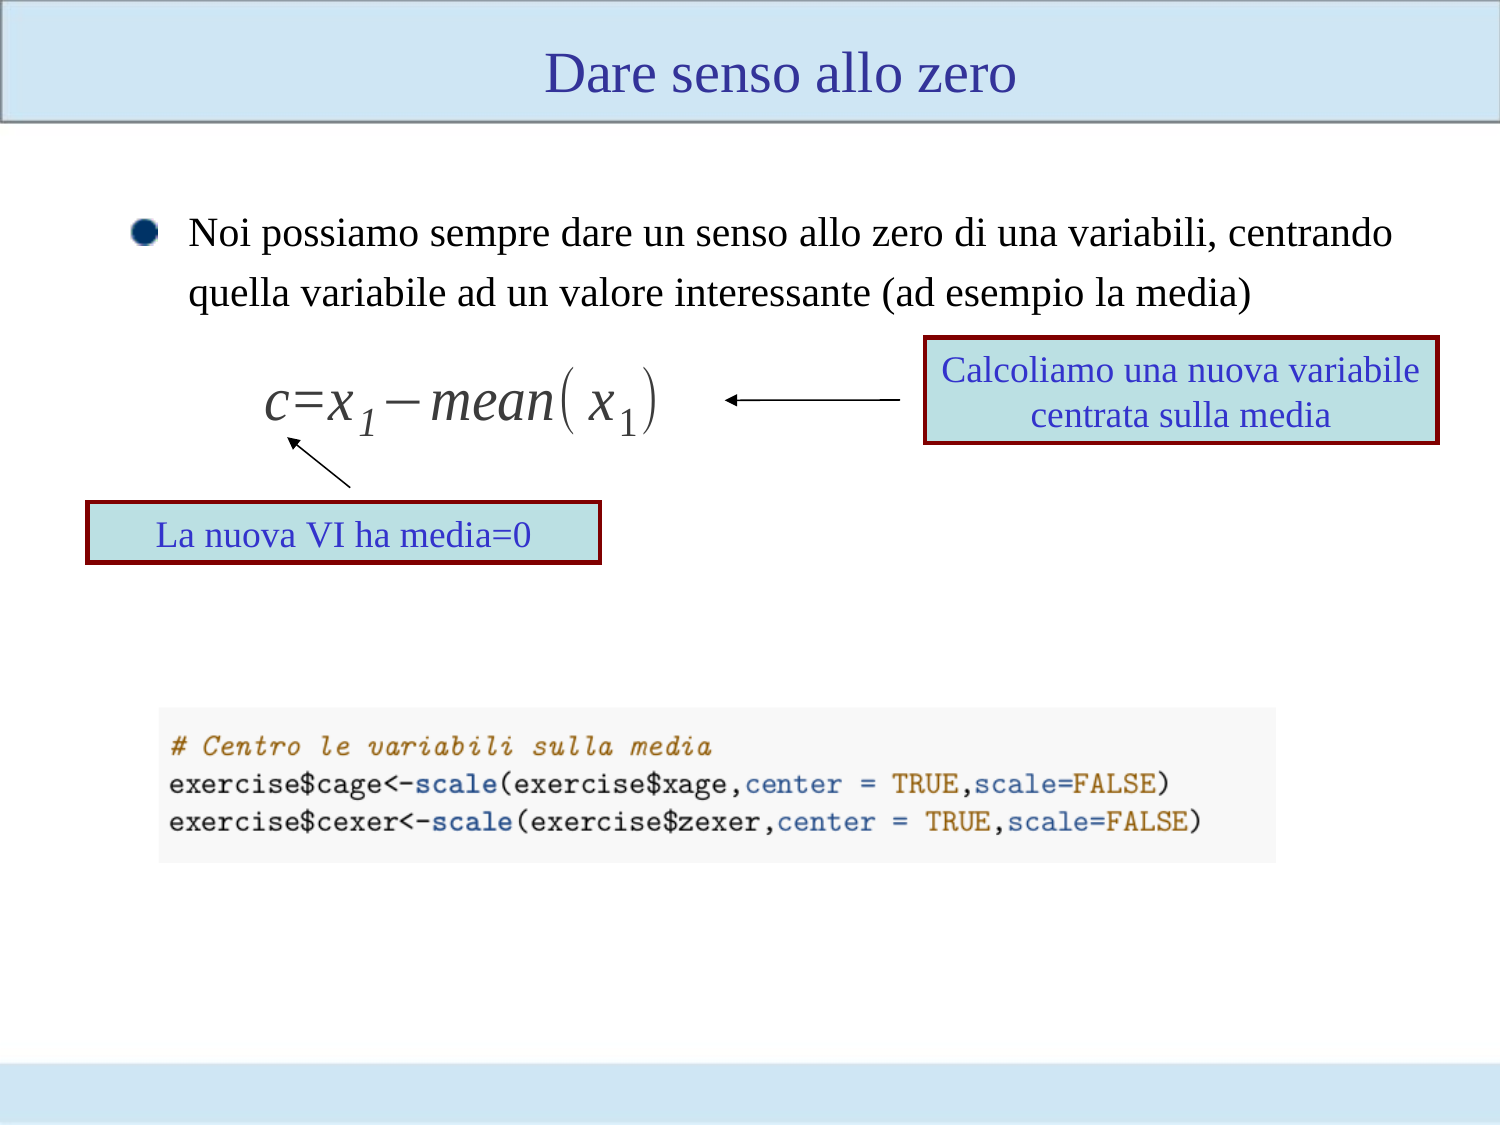

# Dare senso allo zero
Noi possiamo sempre dare un senso allo zero di una variabili, centrando quella variabile ad un valore interessante (ad esempio la media)
Calcoliamo una nuova variabile centrata sulla media
La nuova VI ha media=0